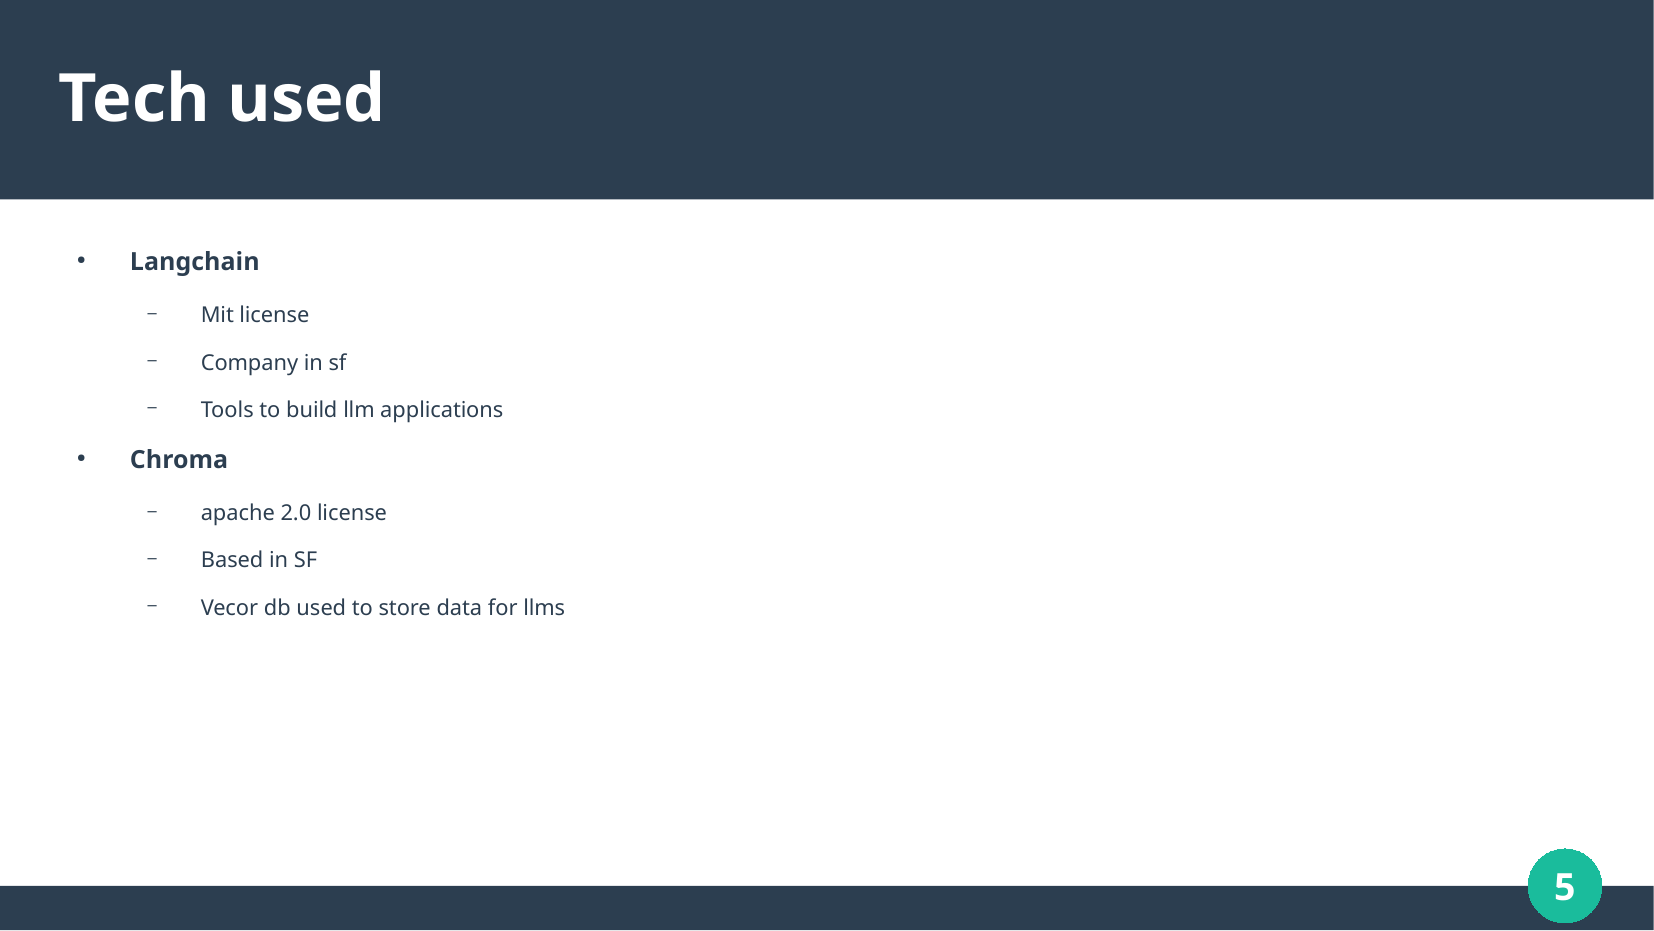

# Tech used
Langchain
Mit license
Company in sf
Tools to build llm applications
Chroma
apache 2.0 license
Based in SF
Vecor db used to store data for llms
5